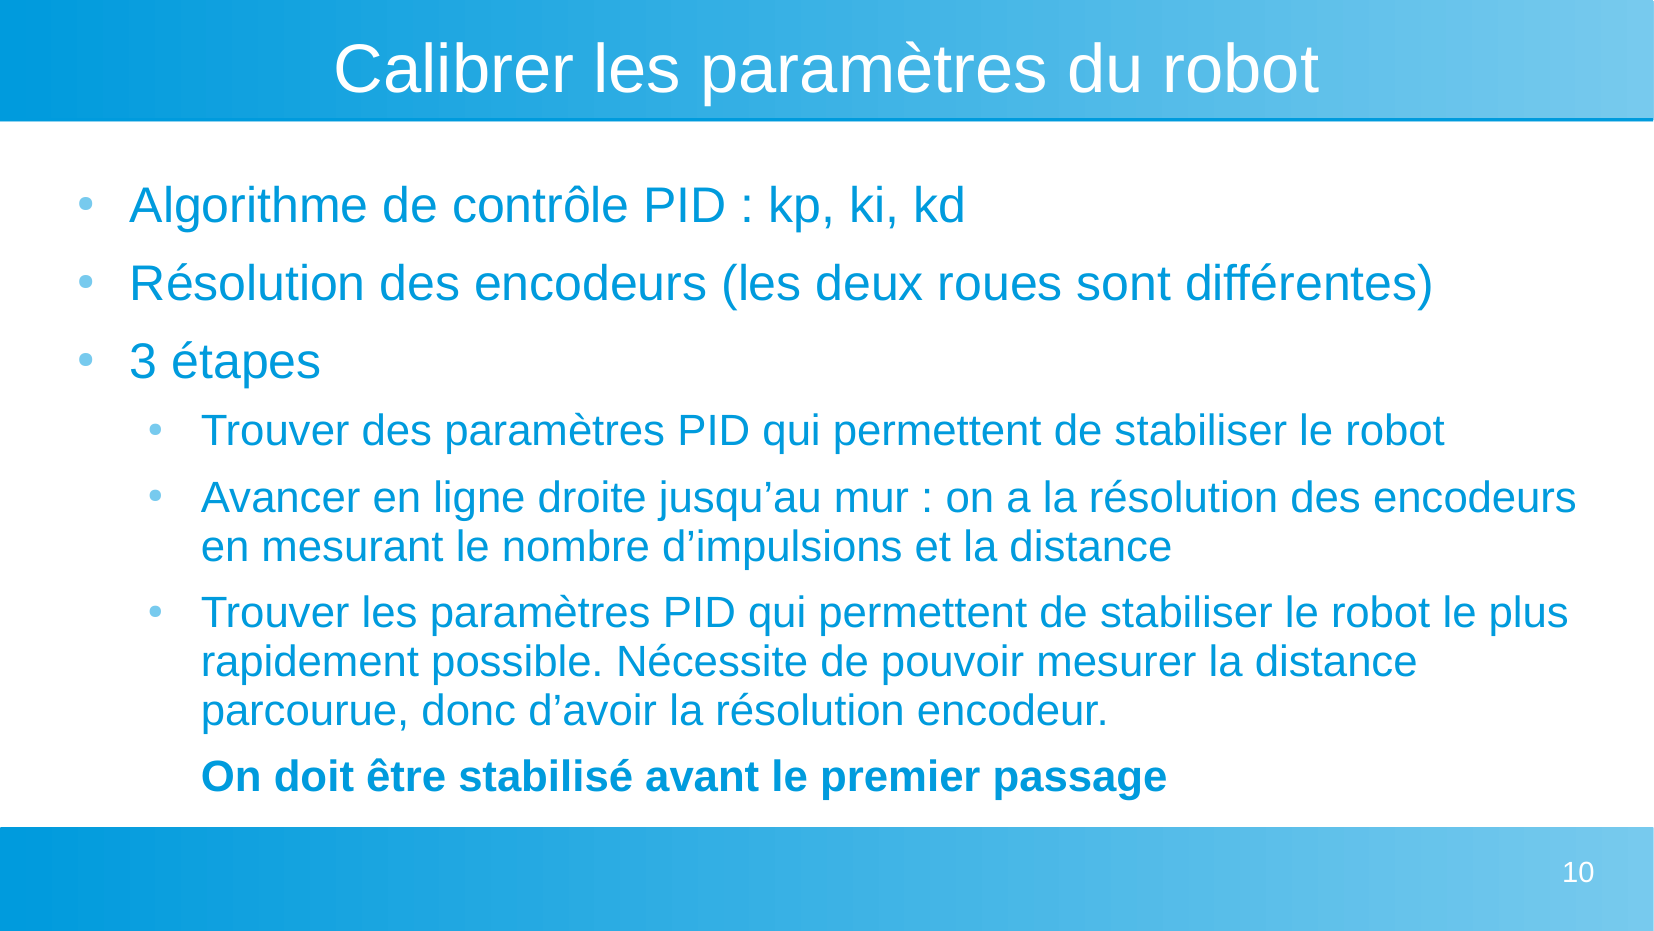

# Calibrer les paramètres du robot
Algorithme de contrôle PID : kp, ki, kd
Résolution des encodeurs (les deux roues sont différentes)
3 étapes
Trouver des paramètres PID qui permettent de stabiliser le robot
Avancer en ligne droite jusqu’au mur : on a la résolution des encodeurs en mesurant le nombre d’impulsions et la distance
Trouver les paramètres PID qui permettent de stabiliser le robot le plus rapidement possible. Nécessite de pouvoir mesurer la distance parcourue, donc d’avoir la résolution encodeur.
On doit être stabilisé avant le premier passage
10